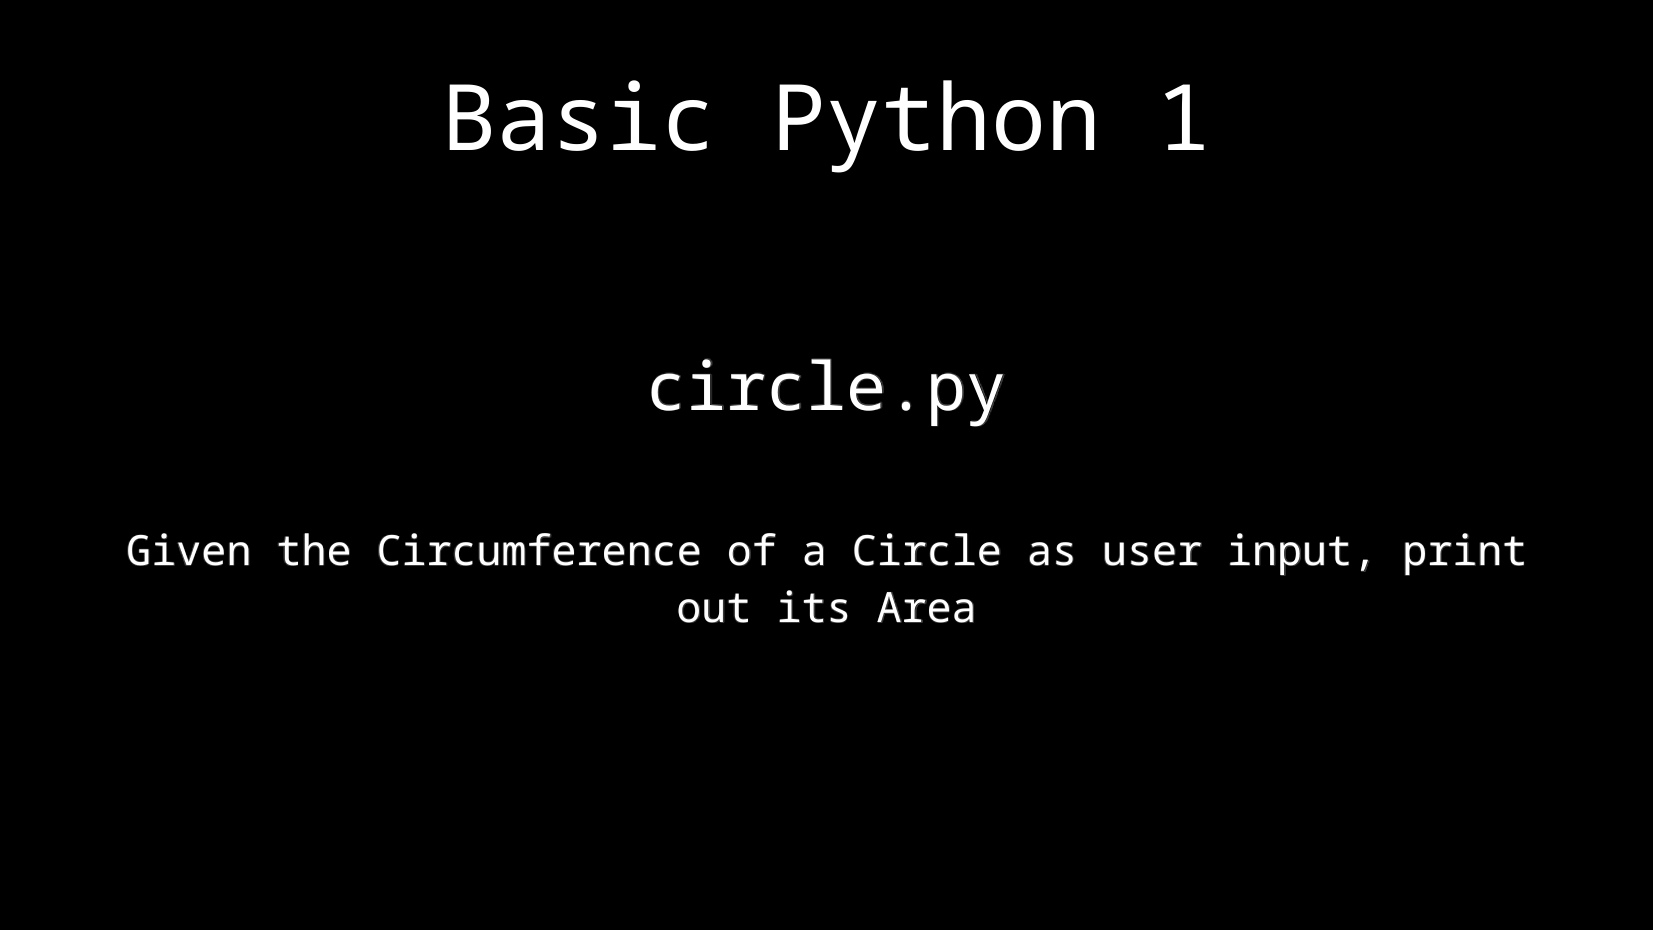

Basic Python 1
# circle.py
Given the Circumference of a Circle as user input, print out its Area